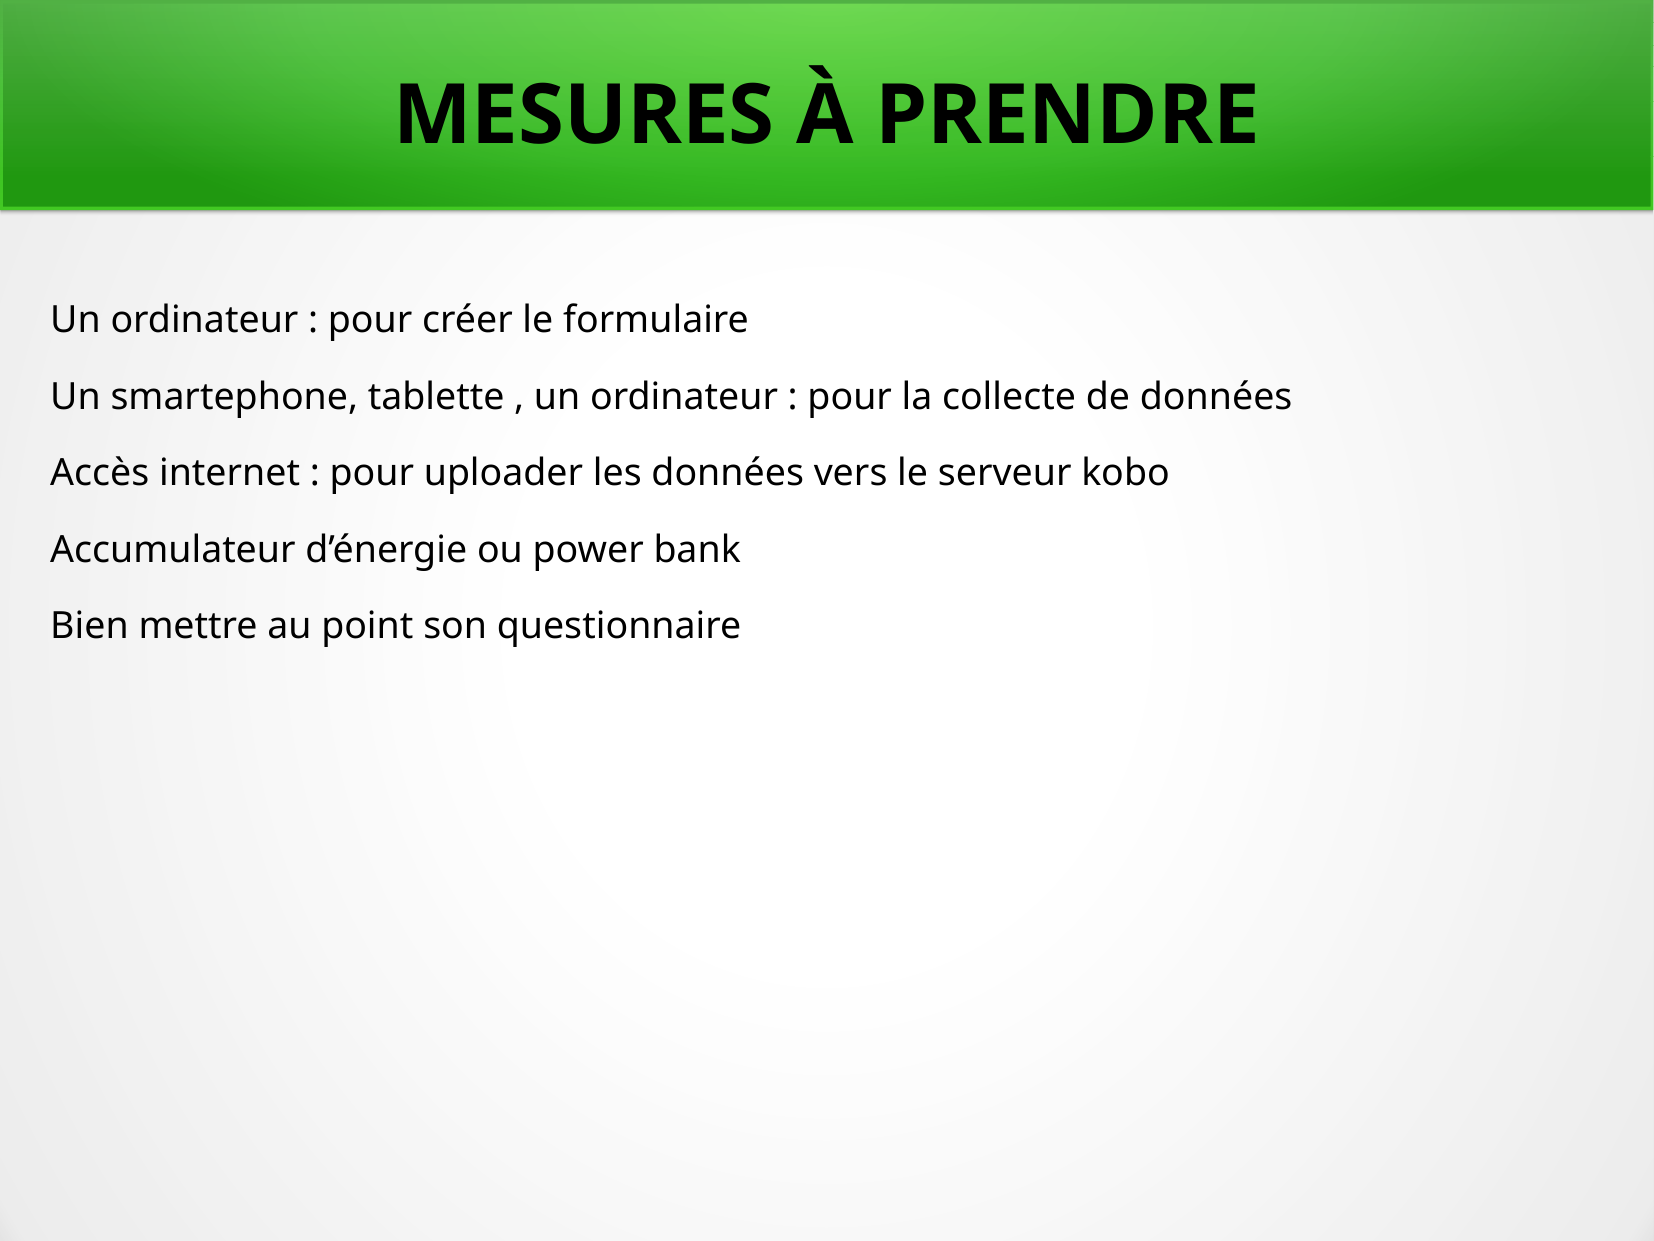

MESURES À PRENDRE
Un ordinateur : pour créer le formulaire
Un smartephone, tablette , un ordinateur : pour la collecte de données
Accès internet : pour uploader les données vers le serveur kobo
Accumulateur d’énergie ou power bank
Bien mettre au point son questionnaire